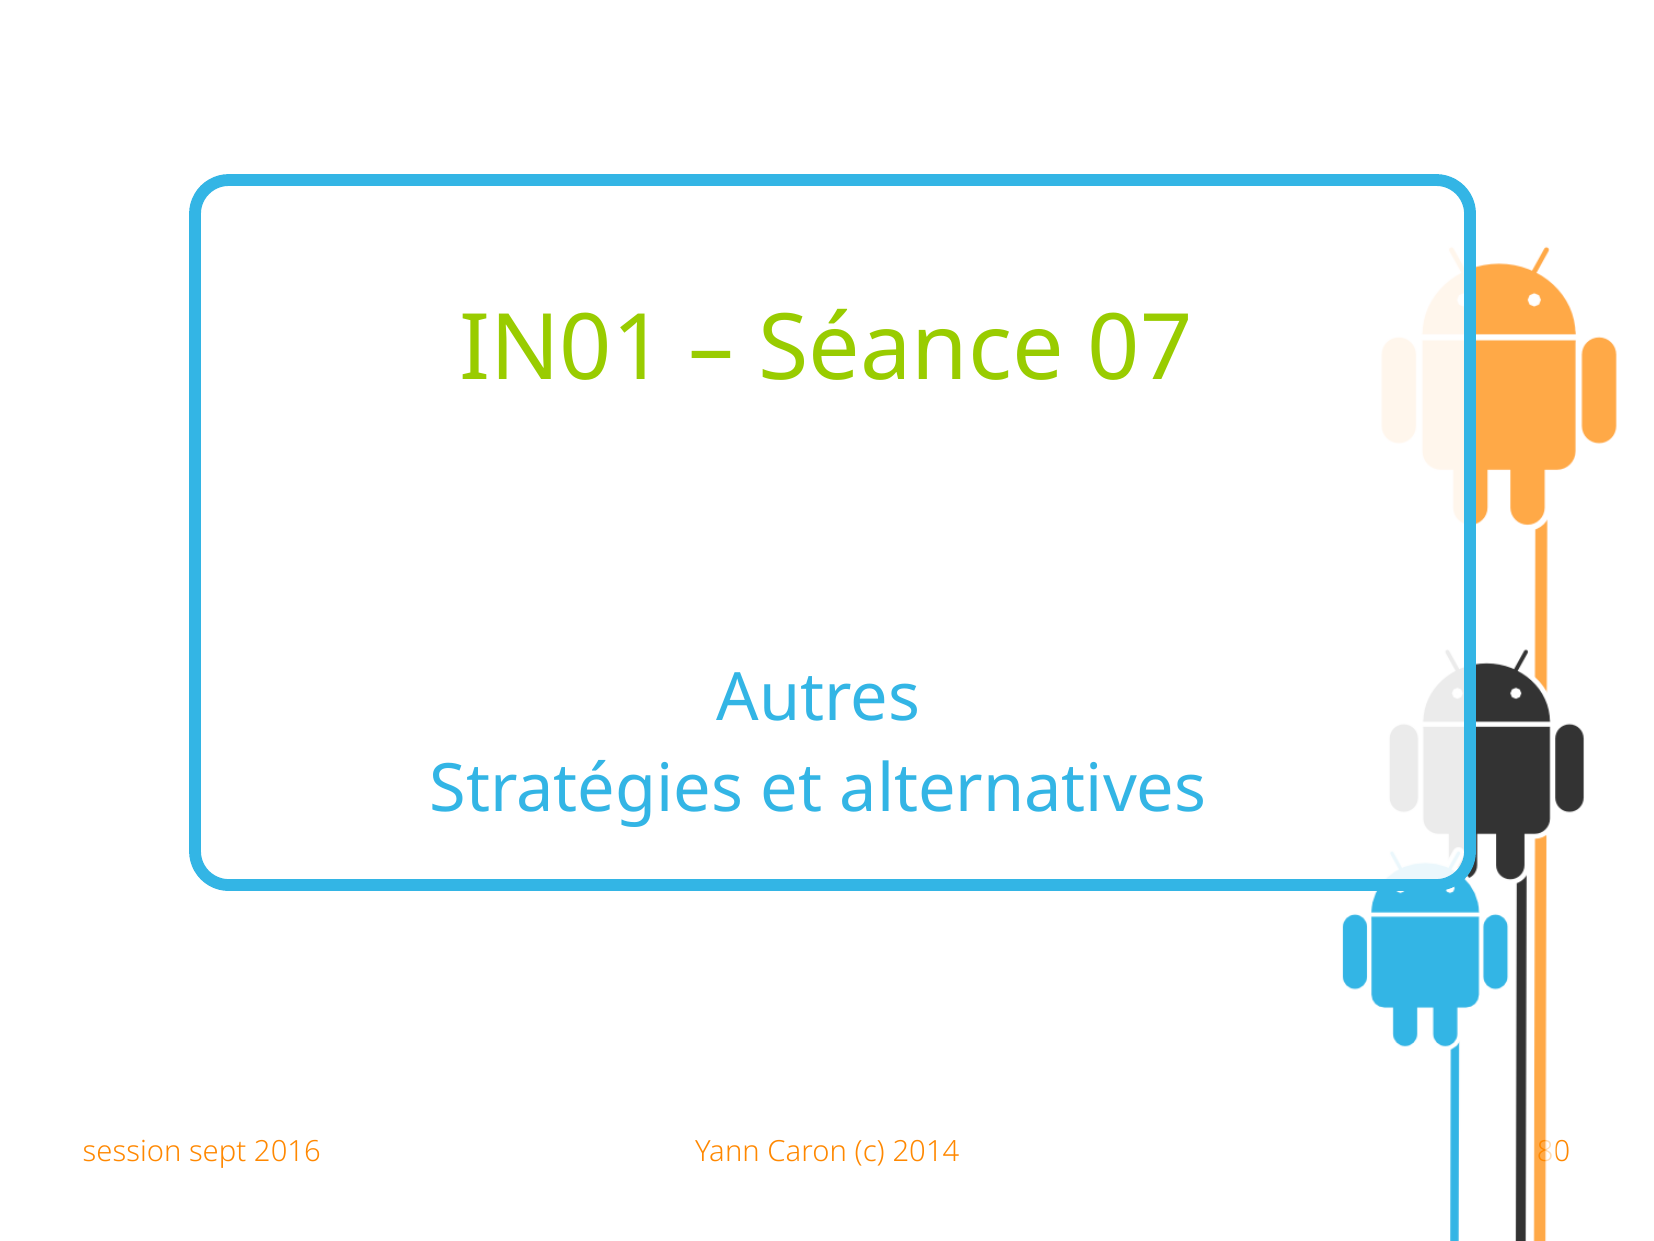

# IN01 – Séance 07
Autres
Stratégies et alternatives
session sept 2016
Yann Caron (c) 2014
80